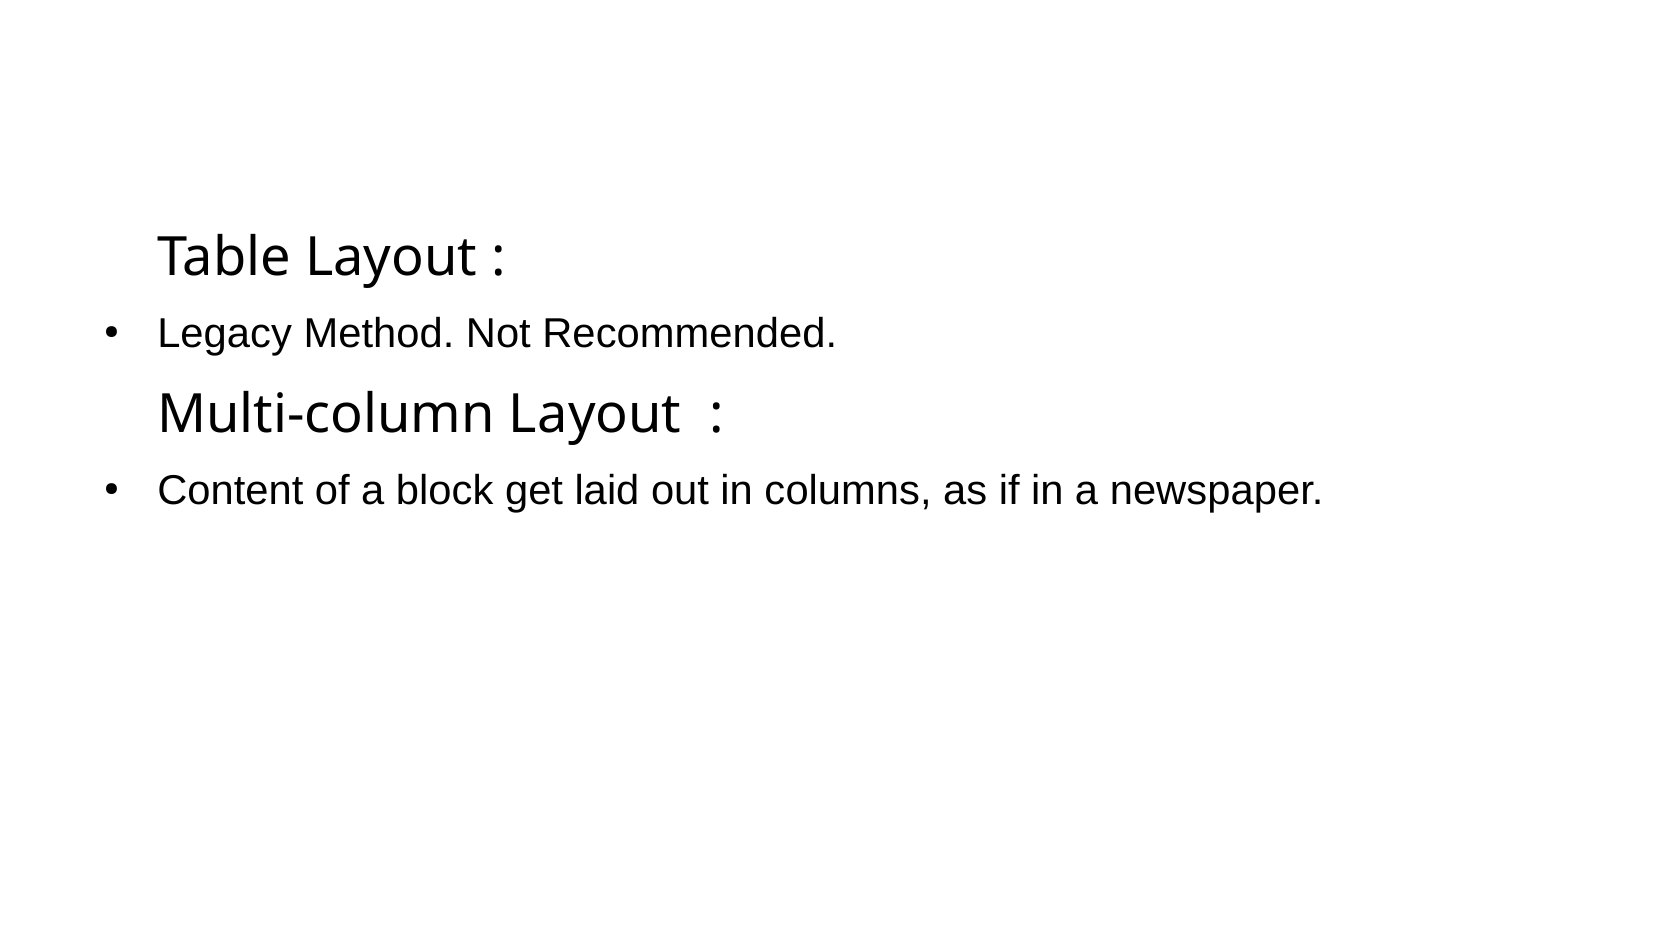

# Table Layout :
Legacy Method. Not Recommended.
Multi-column Layout :
Content of a block get laid out in columns, as if in a newspaper.